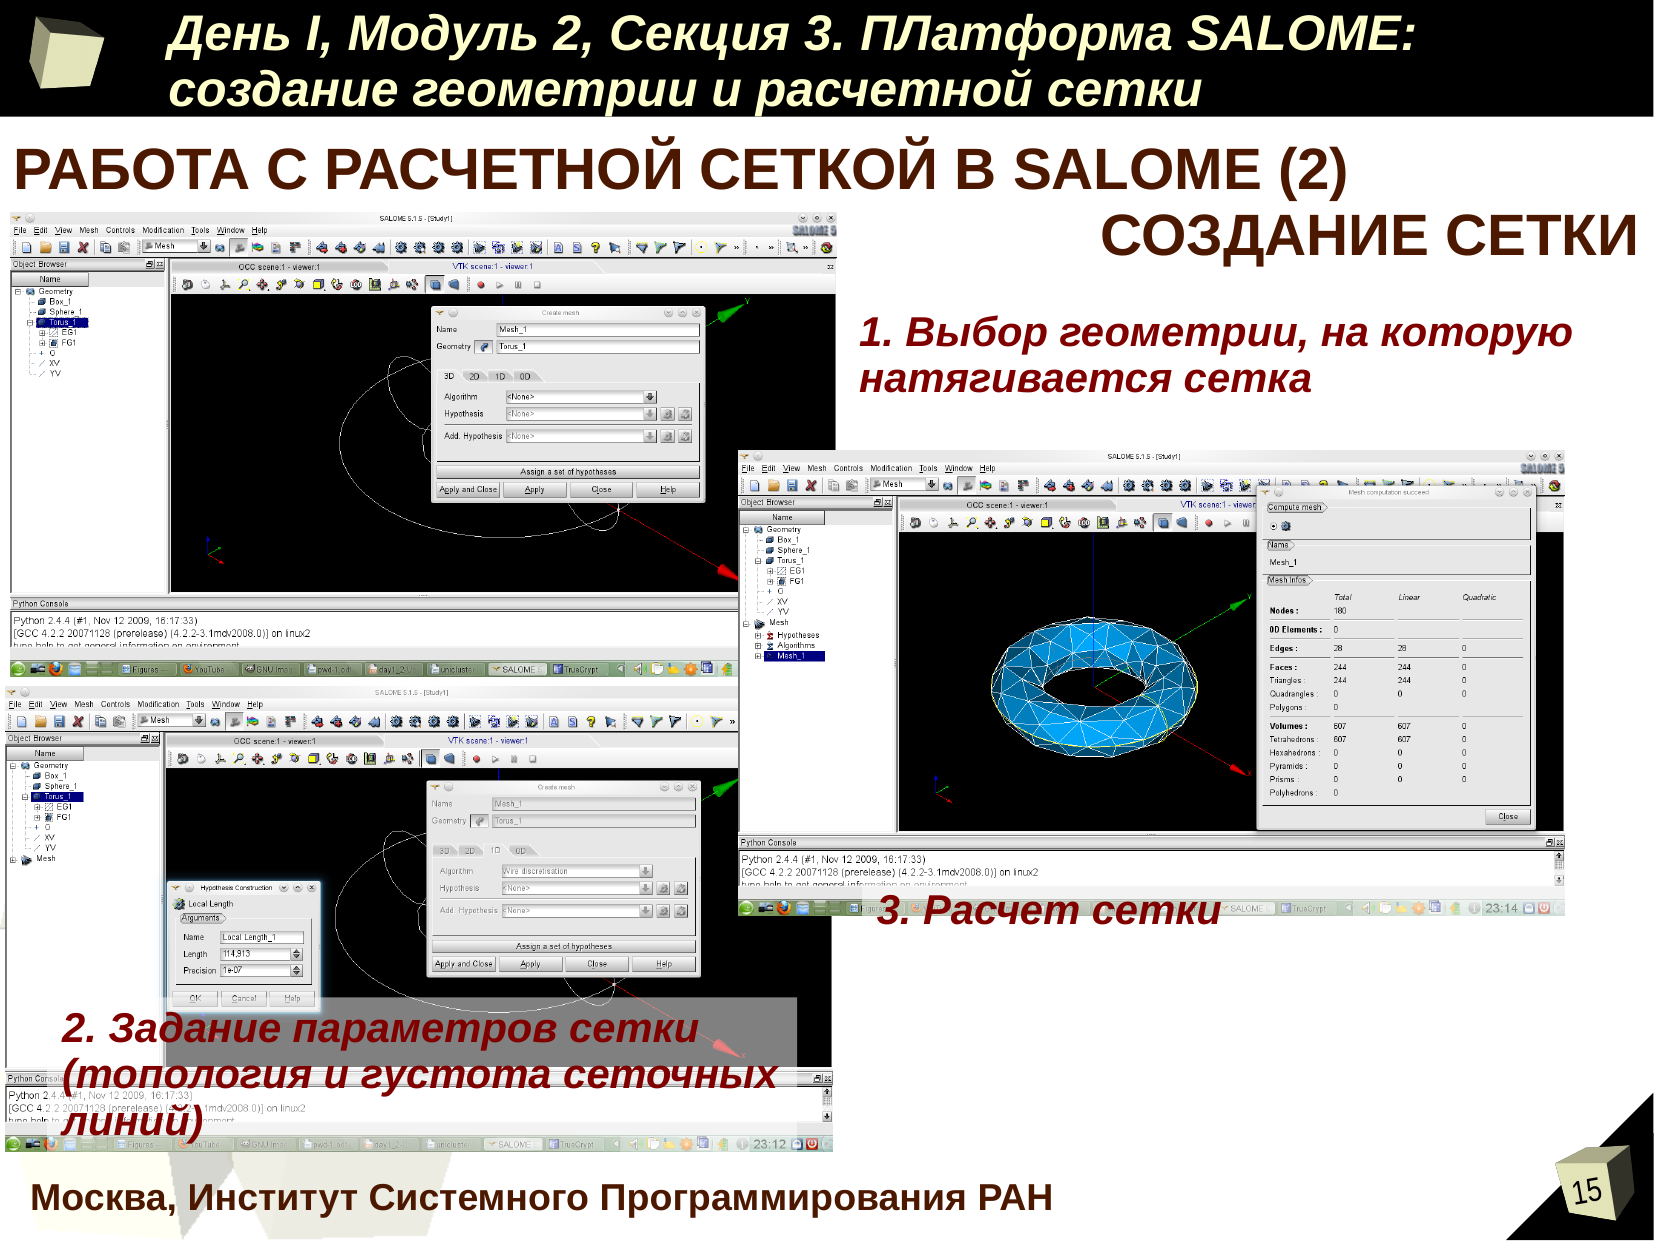

РАБОТА С РАСЧЕТНОЙ СЕТКОЙ В SALOME (2)
СОЗДАНИЕ СЕТКИ
1. Выбор геометрии, на которую натягивается сетка
3. Расчет сетки
2. Задание параметров сетки (топология и густота сеточных линий)